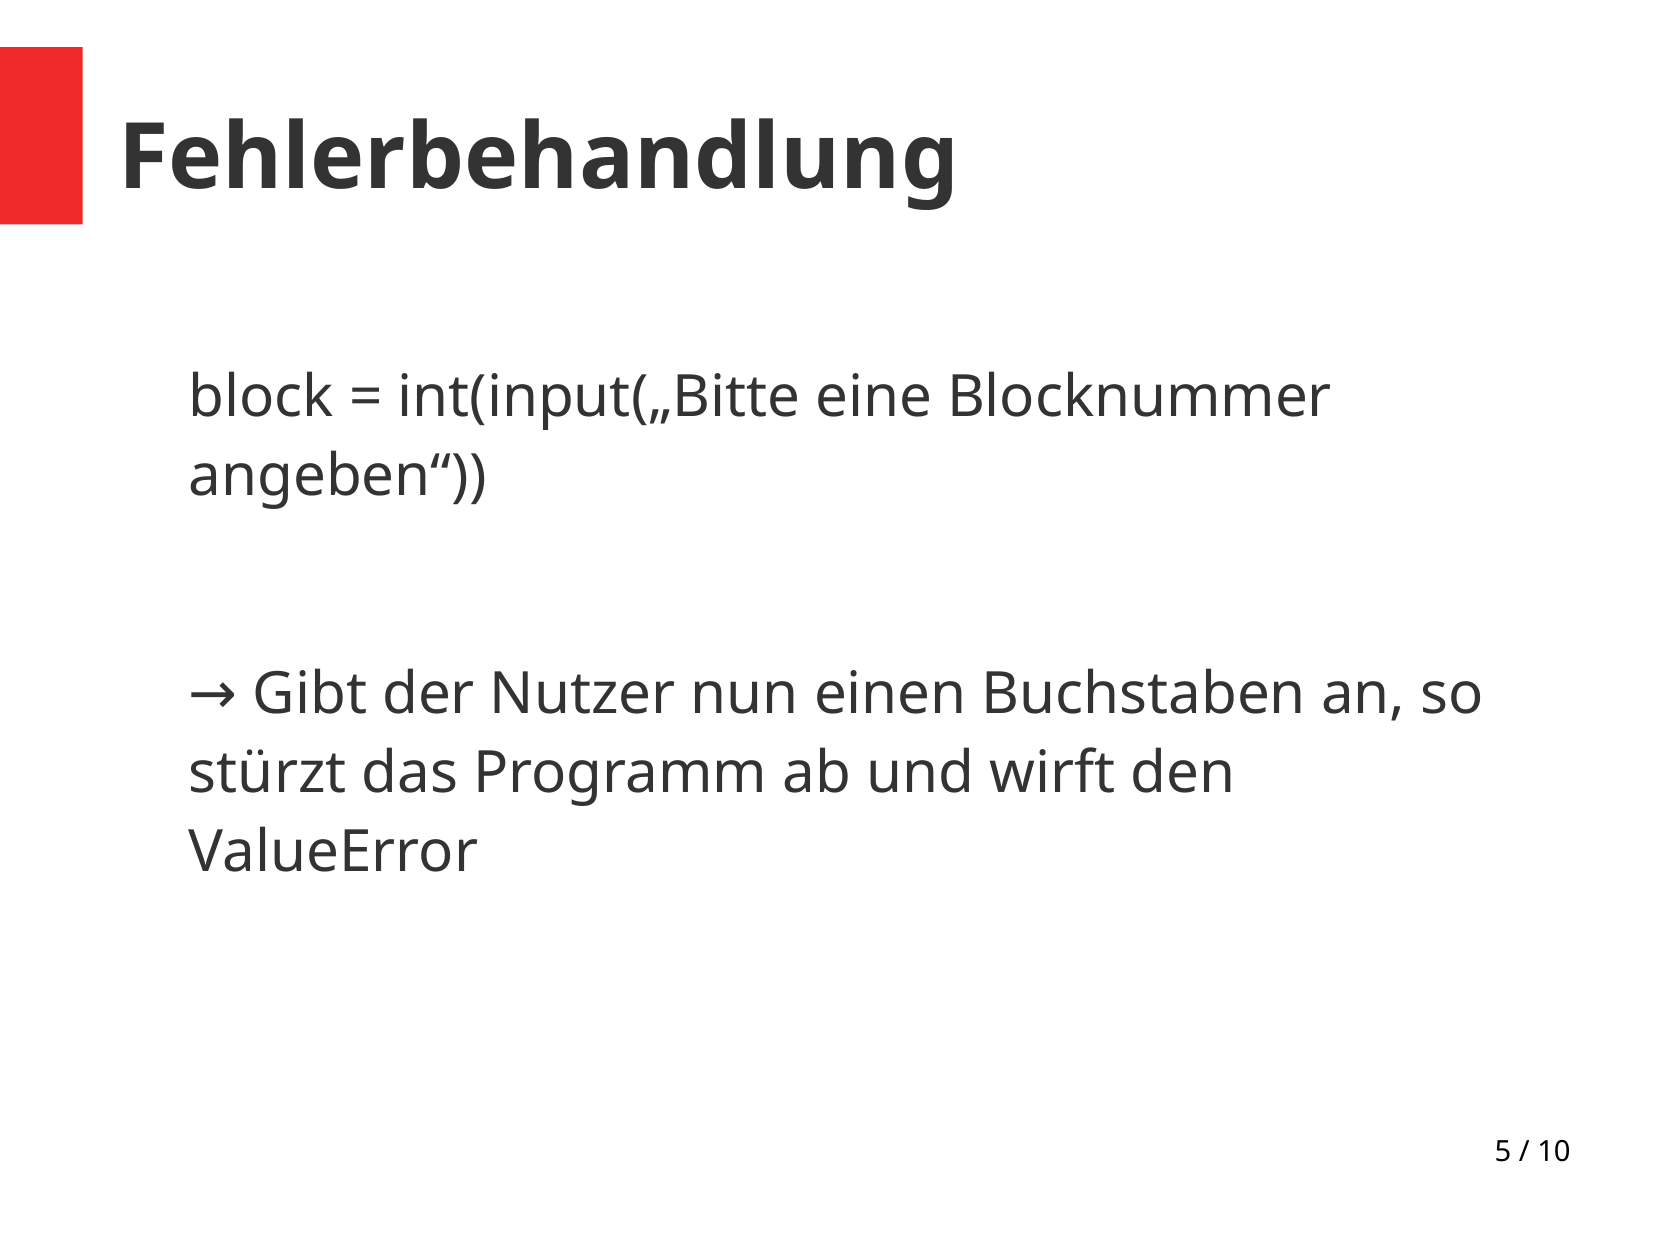

# Fehlerbehandlung
block = int(input(„Bitte eine Blocknummer angeben“))
→ Gibt der Nutzer nun einen Buchstaben an, so stürzt das Programm ab und wirft den ValueError
5